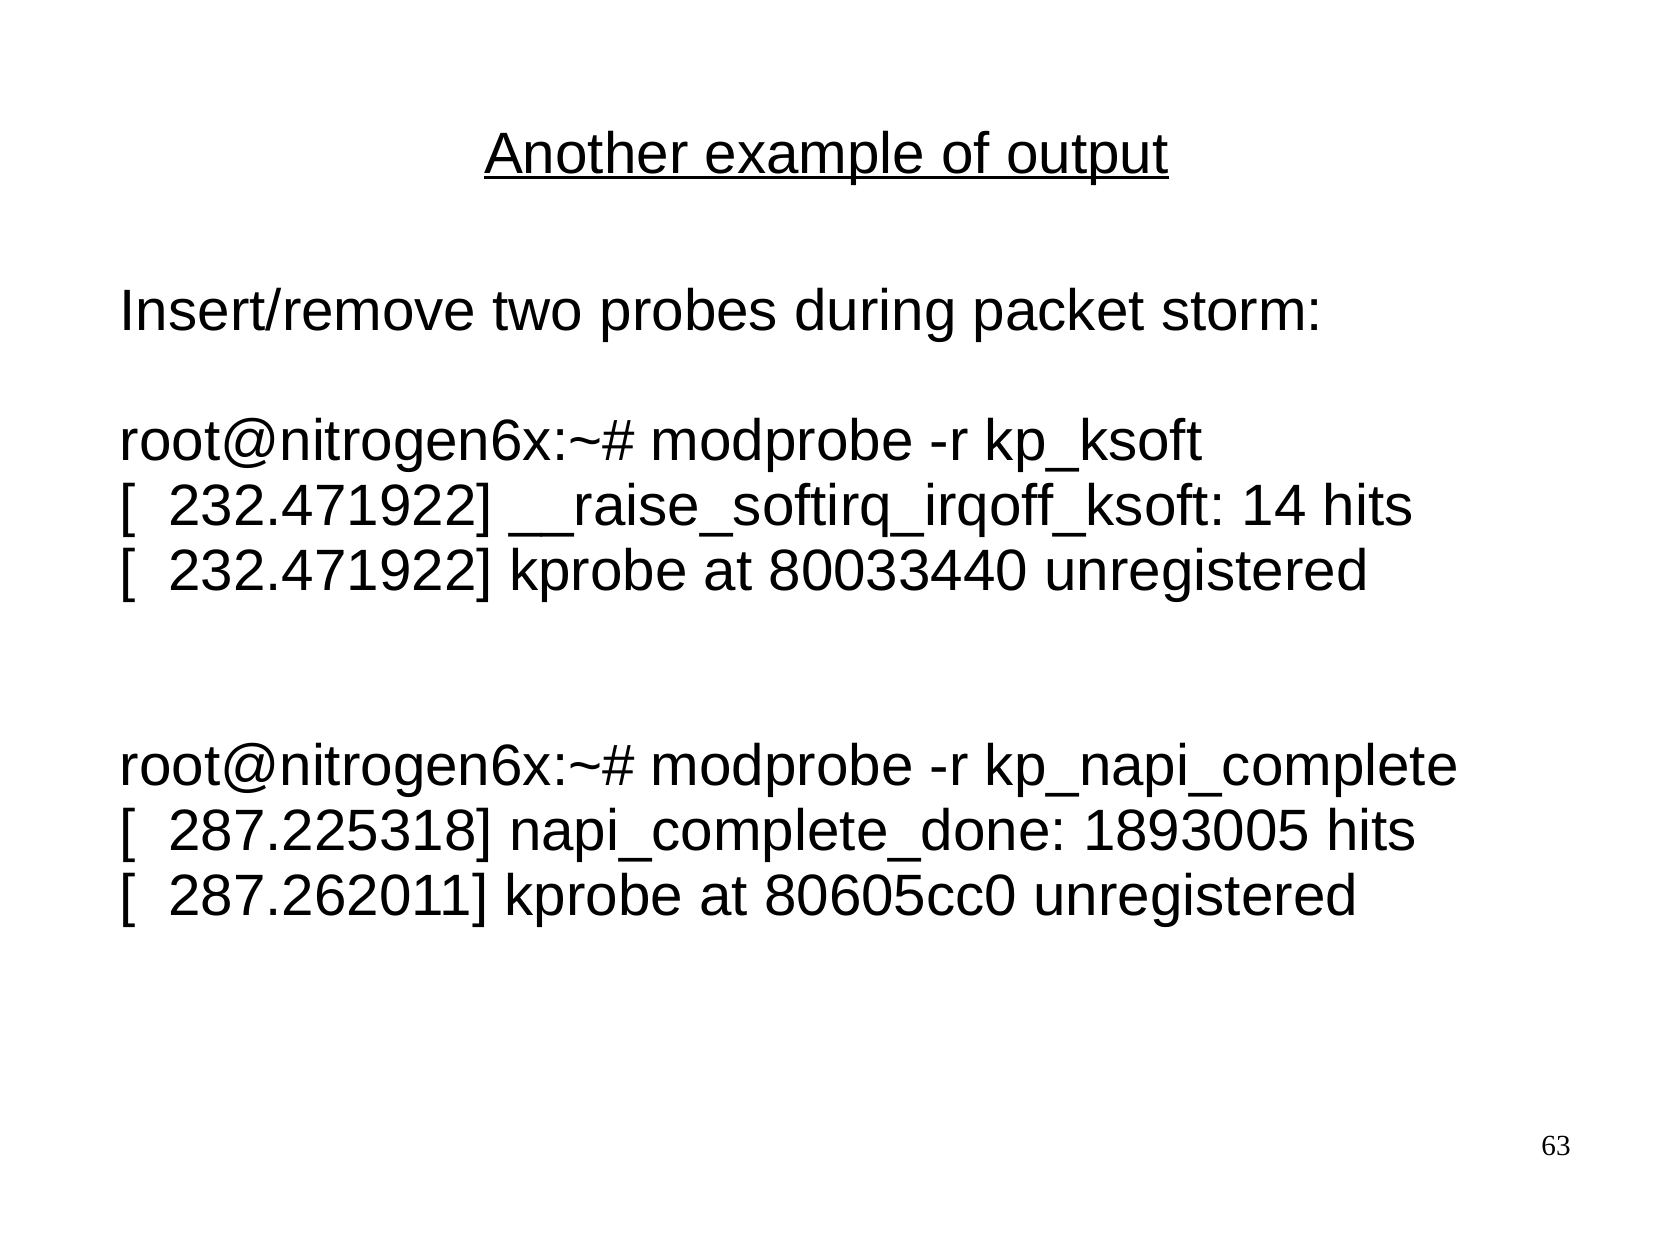

# Another example of output
Insert/remove two probes during packet storm:
root@nitrogen6x:~# modprobe -r kp_ksoft
[ 232.471922] __raise_softirq_irqoff_ksoft: 14 hits
[ 232.471922] kprobe at 80033440 unregistered
root@nitrogen6x:~# modprobe -r kp_napi_complete
[ 287.225318] napi_complete_done: 1893005 hits
[ 287.262011] kprobe at 80605cc0 unregistered
63